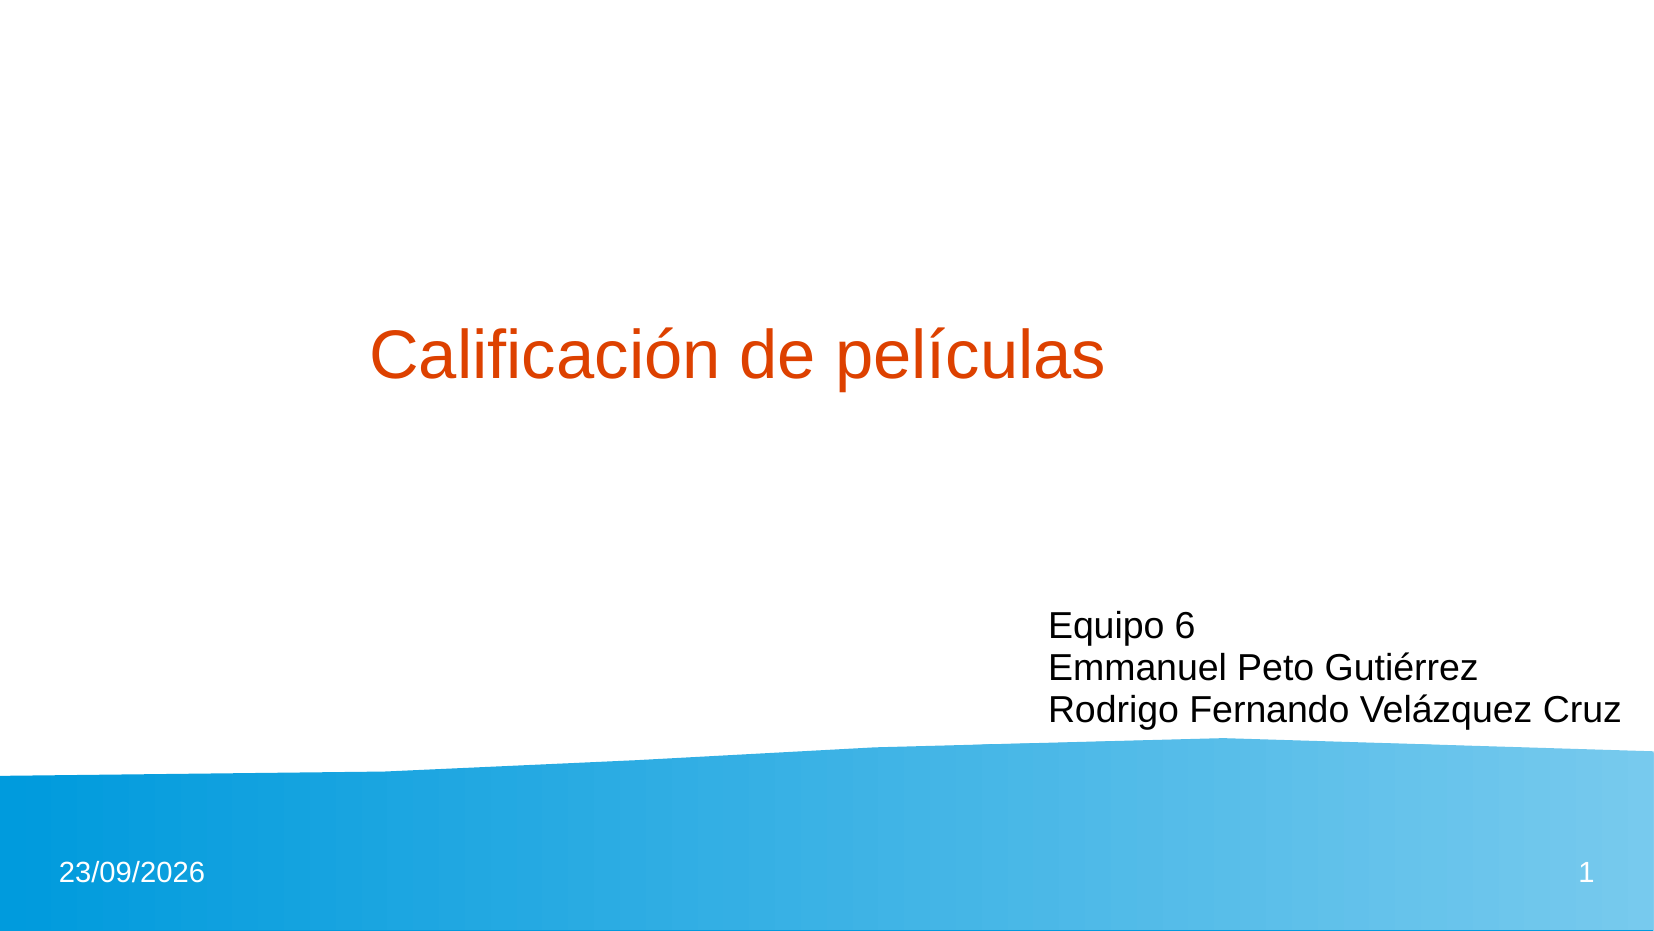

# Calificación de películas
Equipo 6
Emmanuel Peto Gutiérrez
Rodrigo Fernando Velázquez Cruz